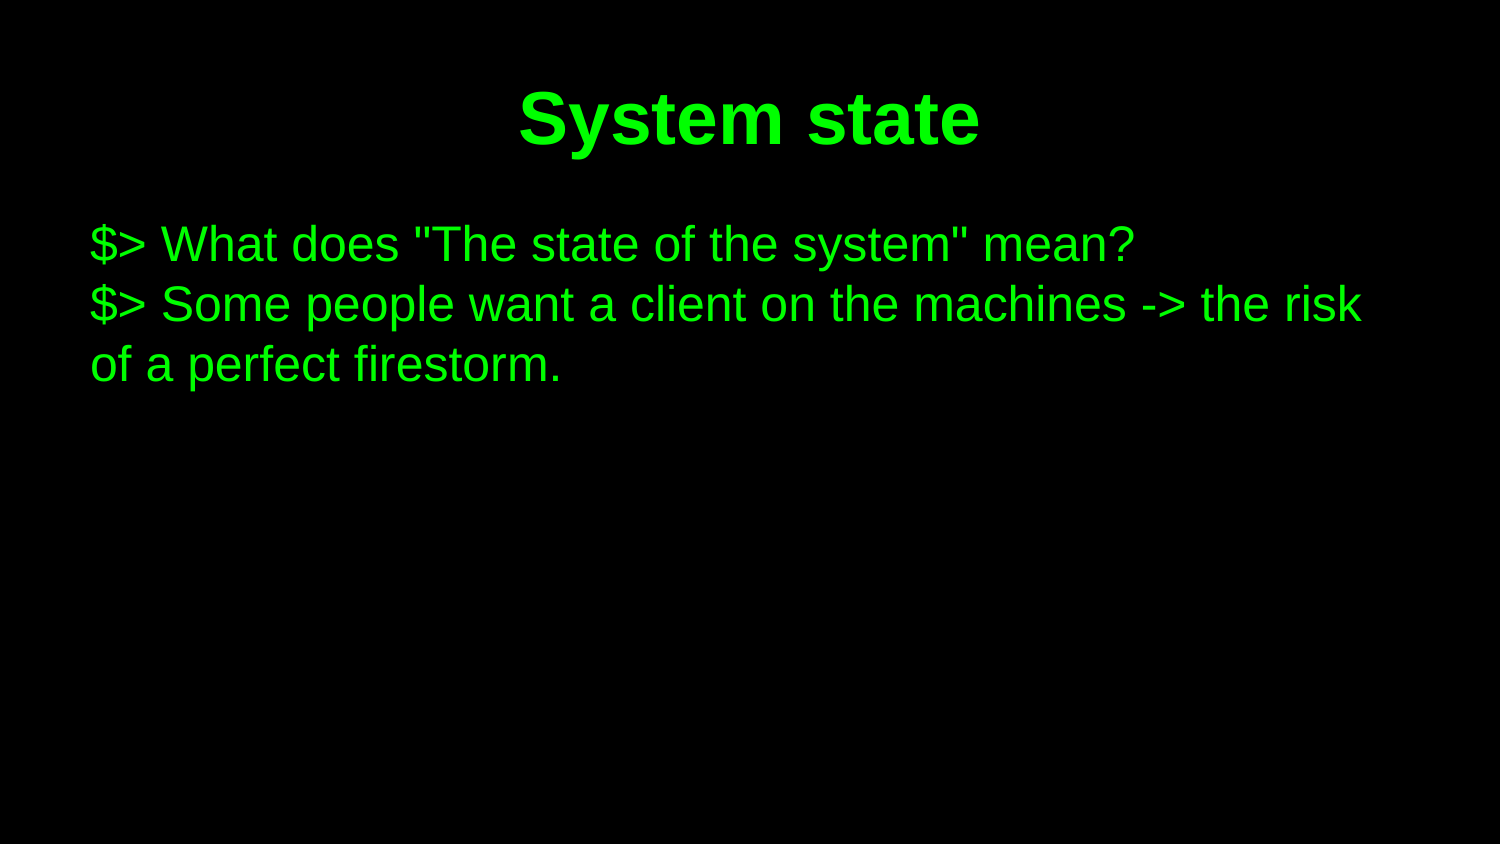

System state
# $> What does "The state of the system" mean?
$> Some people want a client on the machines -> the risk of a perfect firestorm.